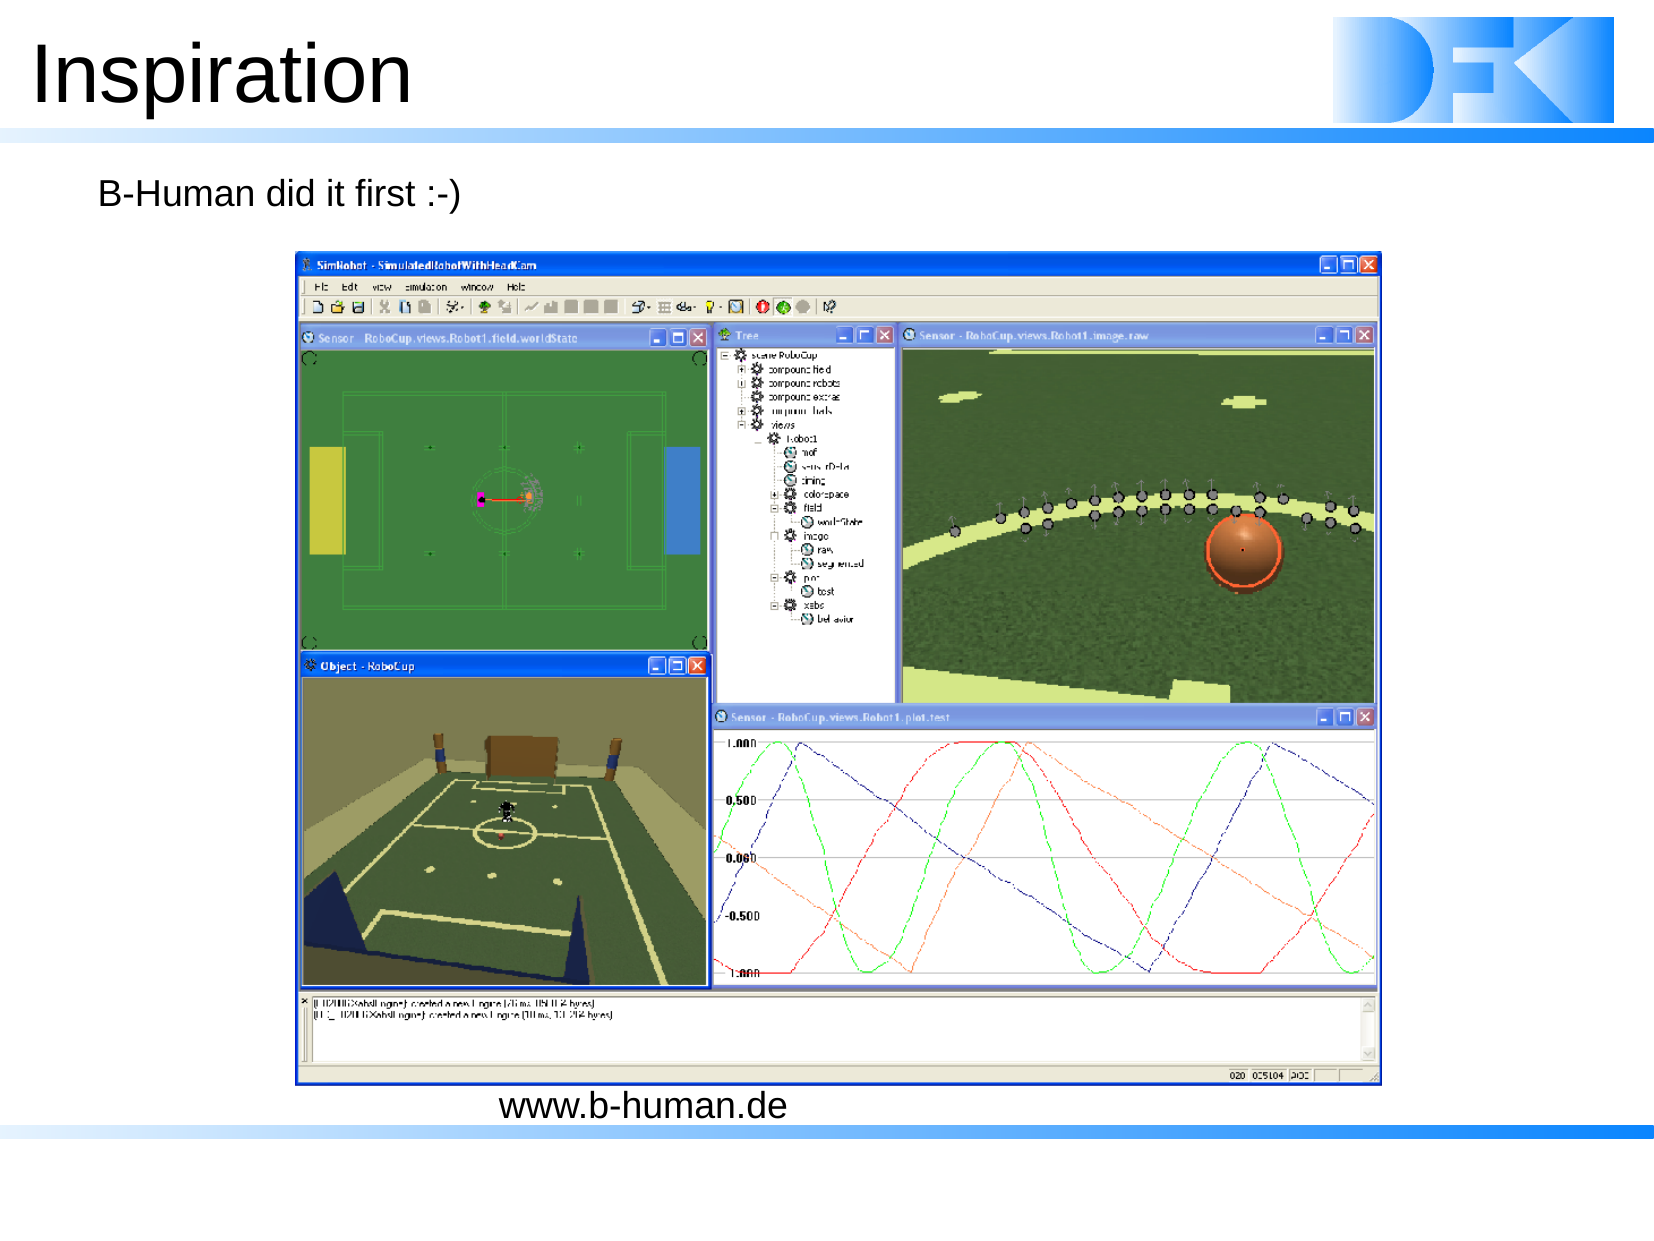

# Inspiration
B-Human did it first :-)
www.b-human.de